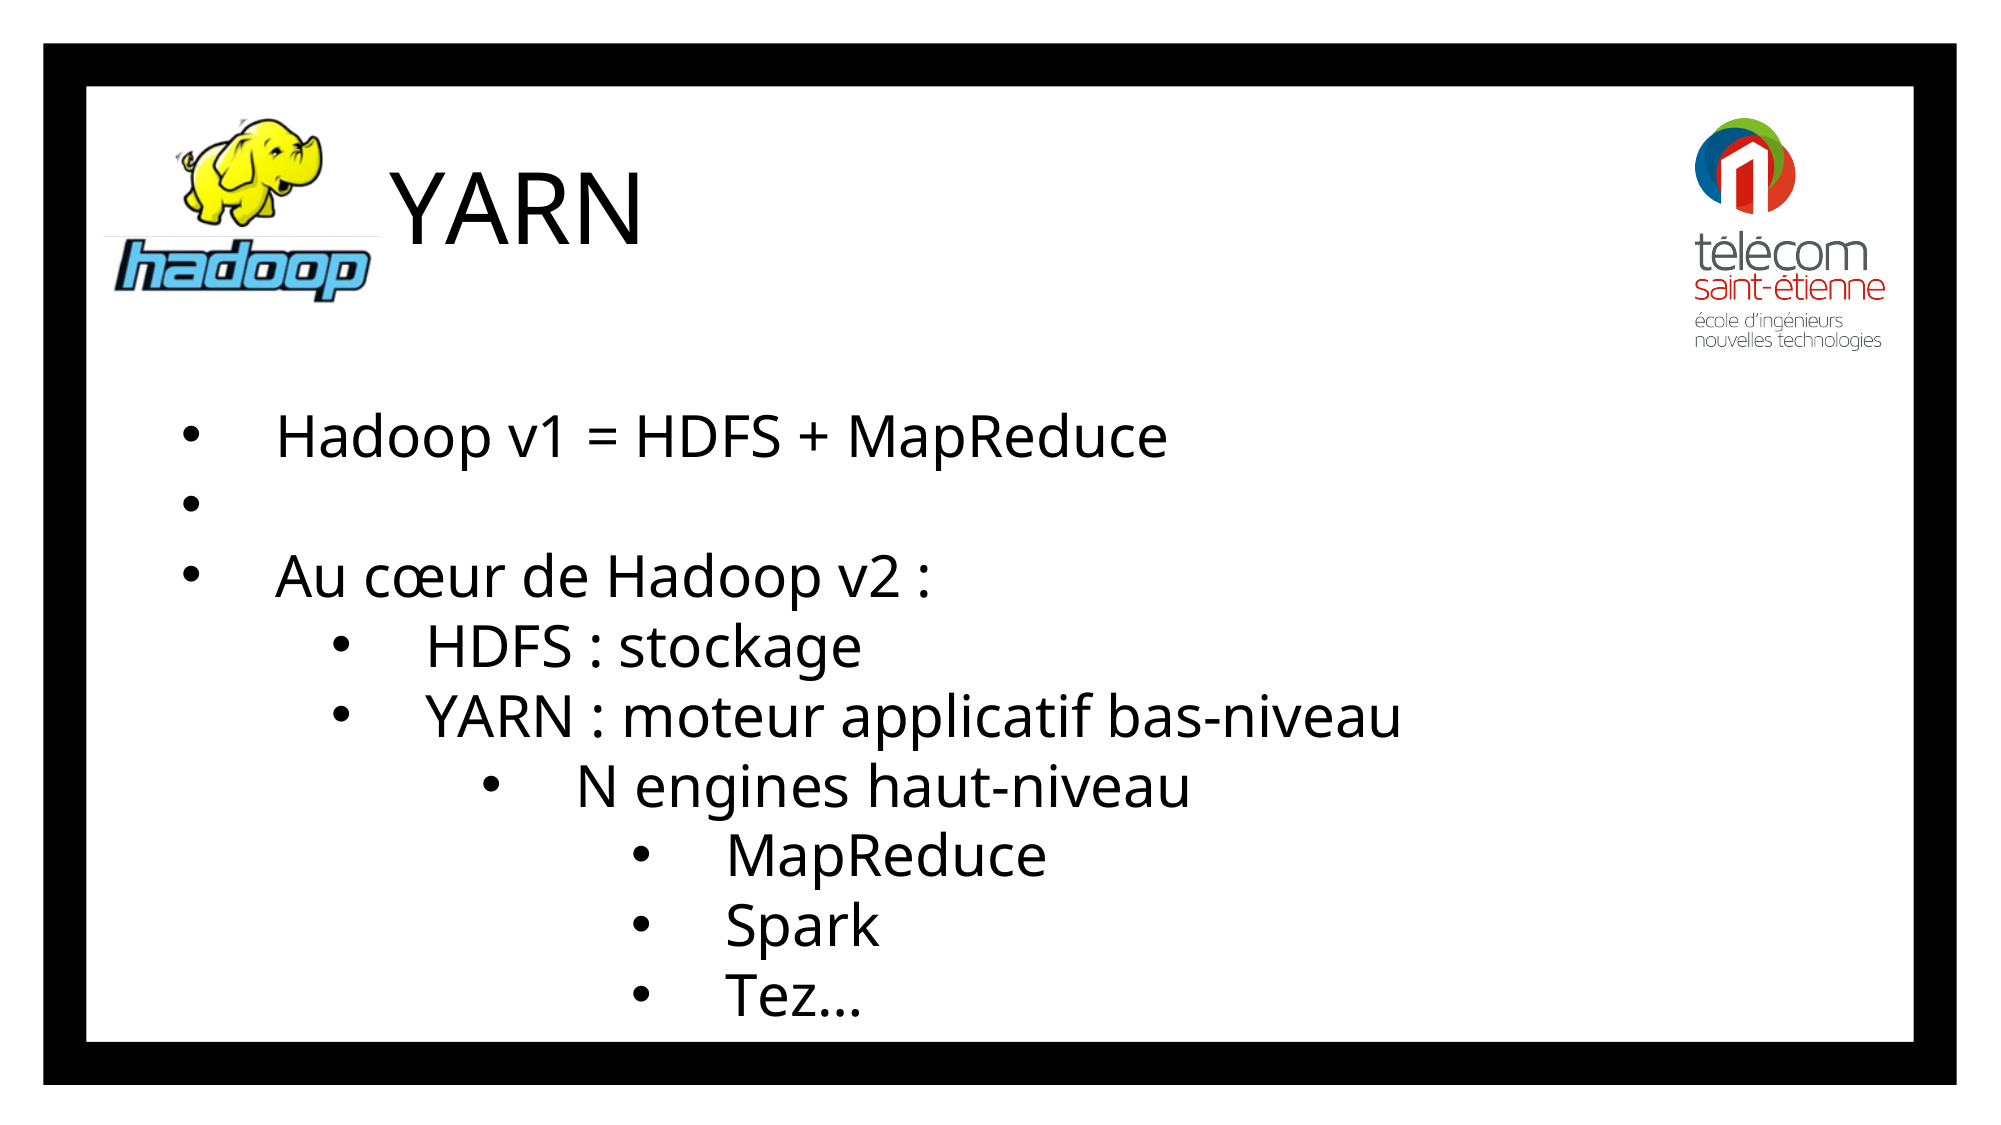

# YARN
Hadoop v1 = HDFS + MapReduce
Au cœur de Hadoop v2 :
HDFS : stockage
YARN : moteur applicatif bas-niveau
N engines haut-niveau
MapReduce
Spark
Tez…